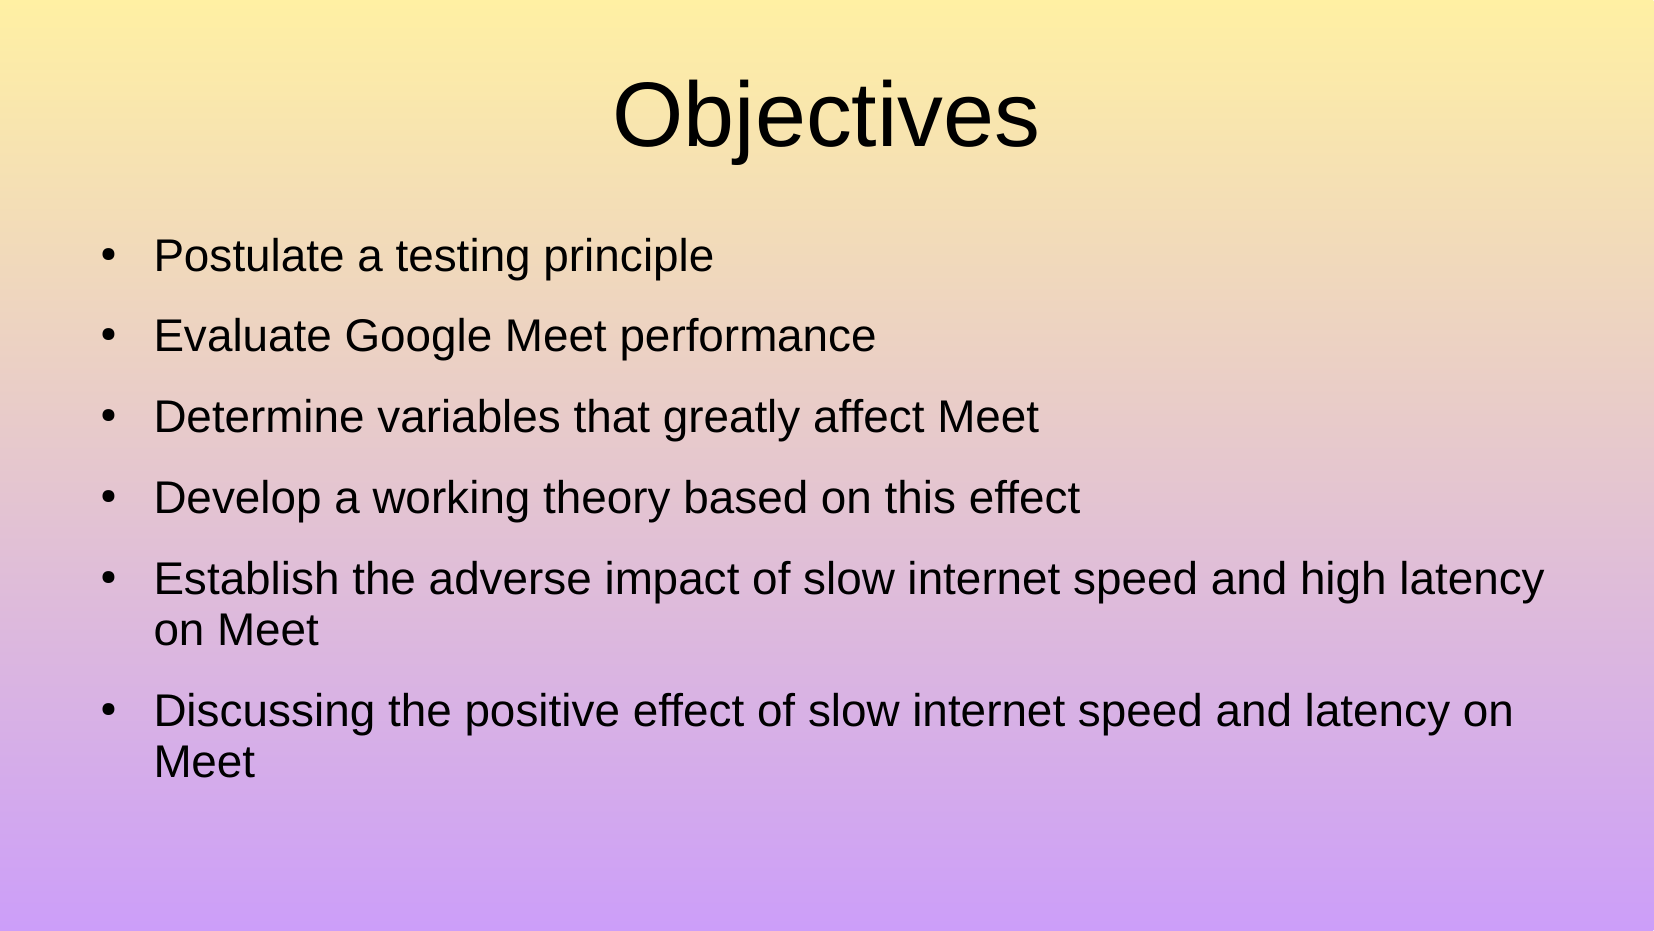

# Objectives
Postulate a testing principle
Evaluate Google Meet performance
Determine variables that greatly affect Meet
Develop a working theory based on this effect
Establish the adverse impact of slow internet speed and high latency on Meet
Discussing the positive effect of slow internet speed and latency on Meet